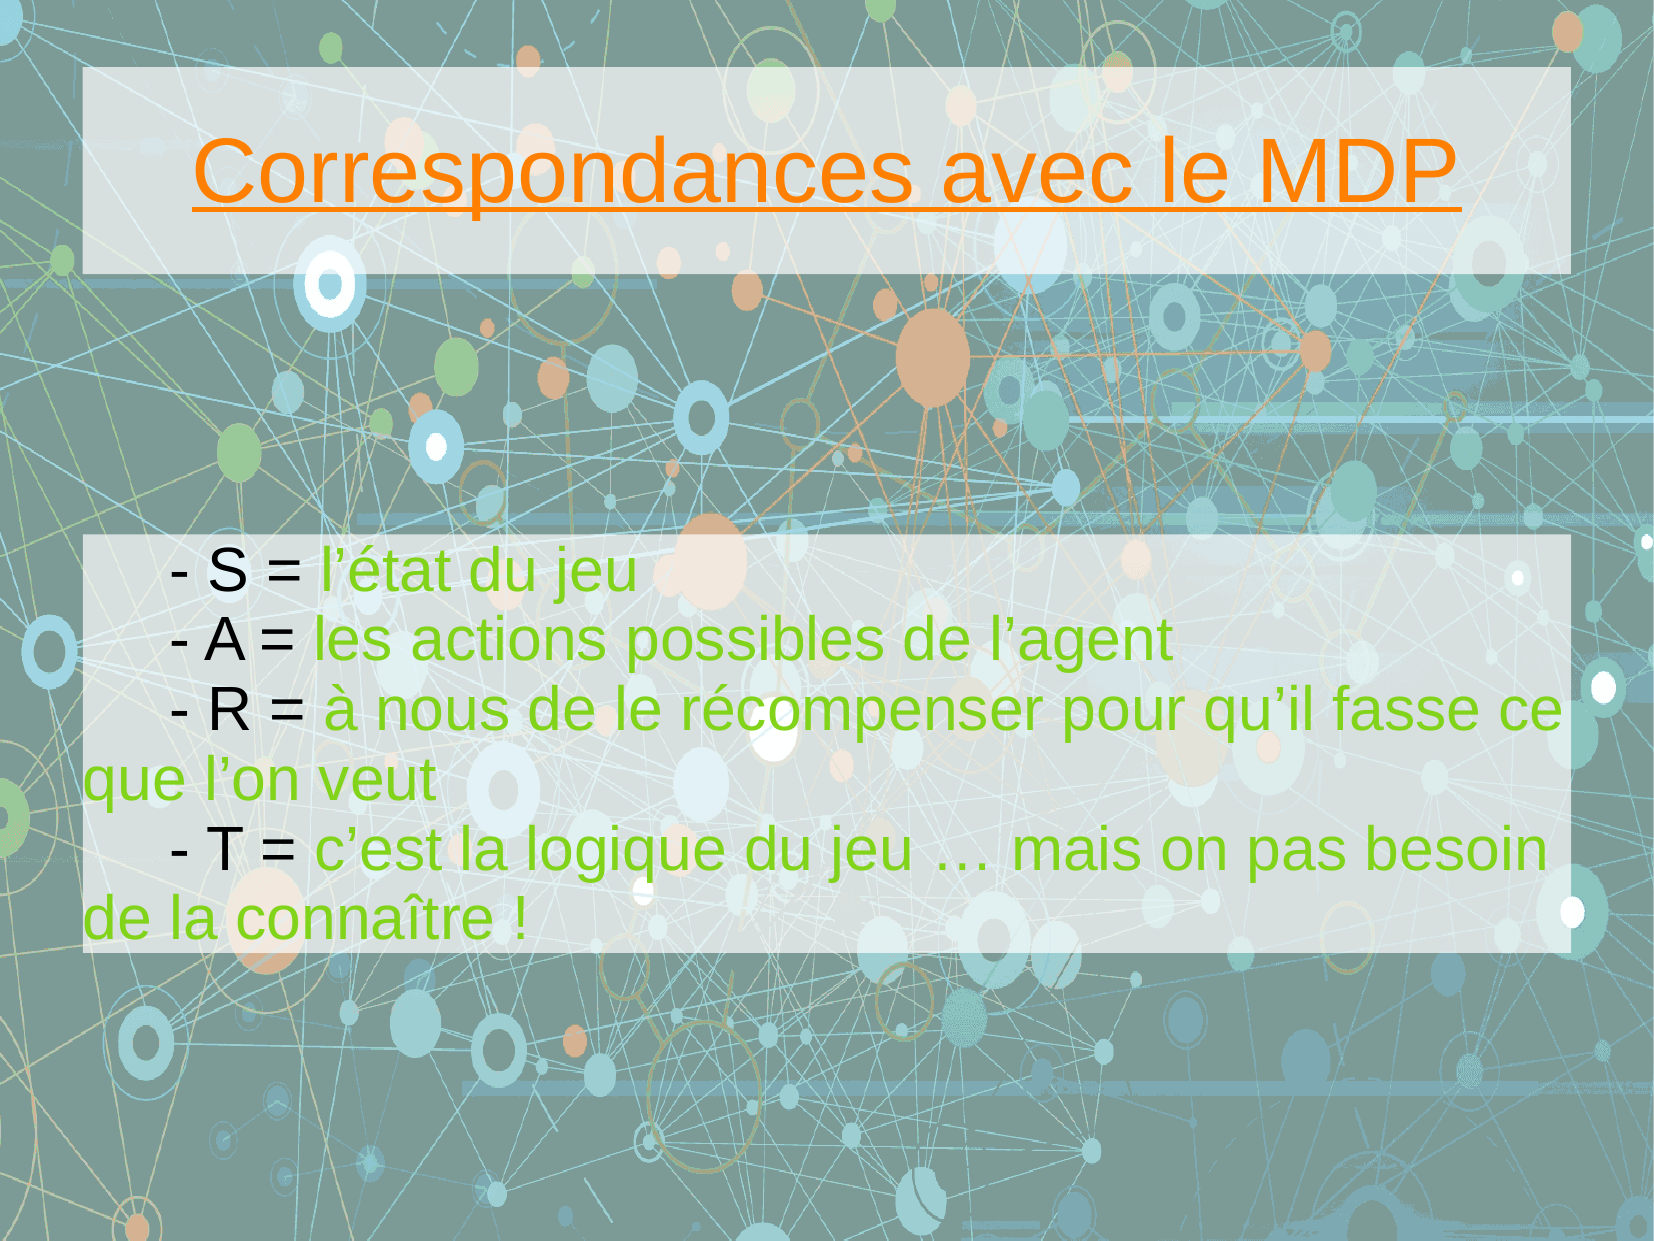

Correspondances avec le MDP
# - S = l’état du jeu - A = les actions possibles de l’agent - R = à nous de le récompenser pour qu’il fasse ce que l’on veut - T = c’est la logique du jeu … mais on pas besoin de la connaître !